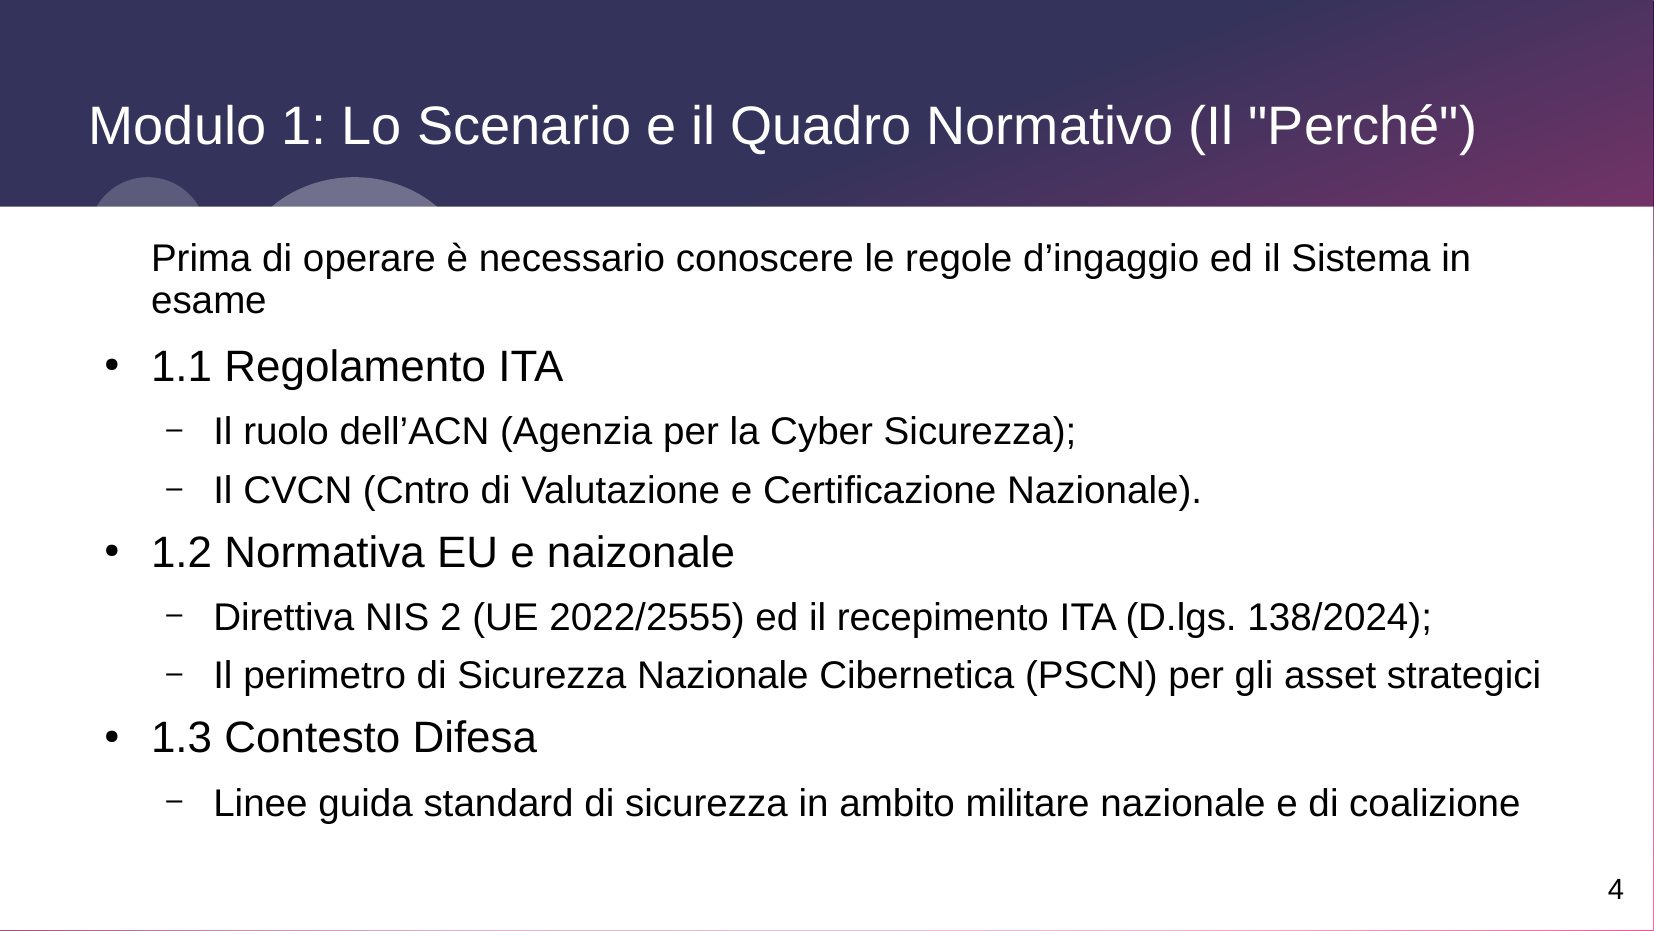

# Modulo 1: Lo Scenario e il Quadro Normativo (Il "Perché")
Prima di operare è necessario conoscere le regole d’ingaggio ed il Sistema in esame
1.1 Regolamento ITA
Il ruolo dell’ACN (Agenzia per la Cyber Sicurezza);
Il CVCN (Cntro di Valutazione e Certificazione Nazionale).
1.2 Normativa EU e naizonale
Direttiva NIS 2 (UE 2022/2555) ed il recepimento ITA (D.lgs. 138/2024);
Il perimetro di Sicurezza Nazionale Cibernetica (PSCN) per gli asset strategici
1.3 Contesto Difesa
Linee guida standard di sicurezza in ambito militare nazionale e di coalizione
4